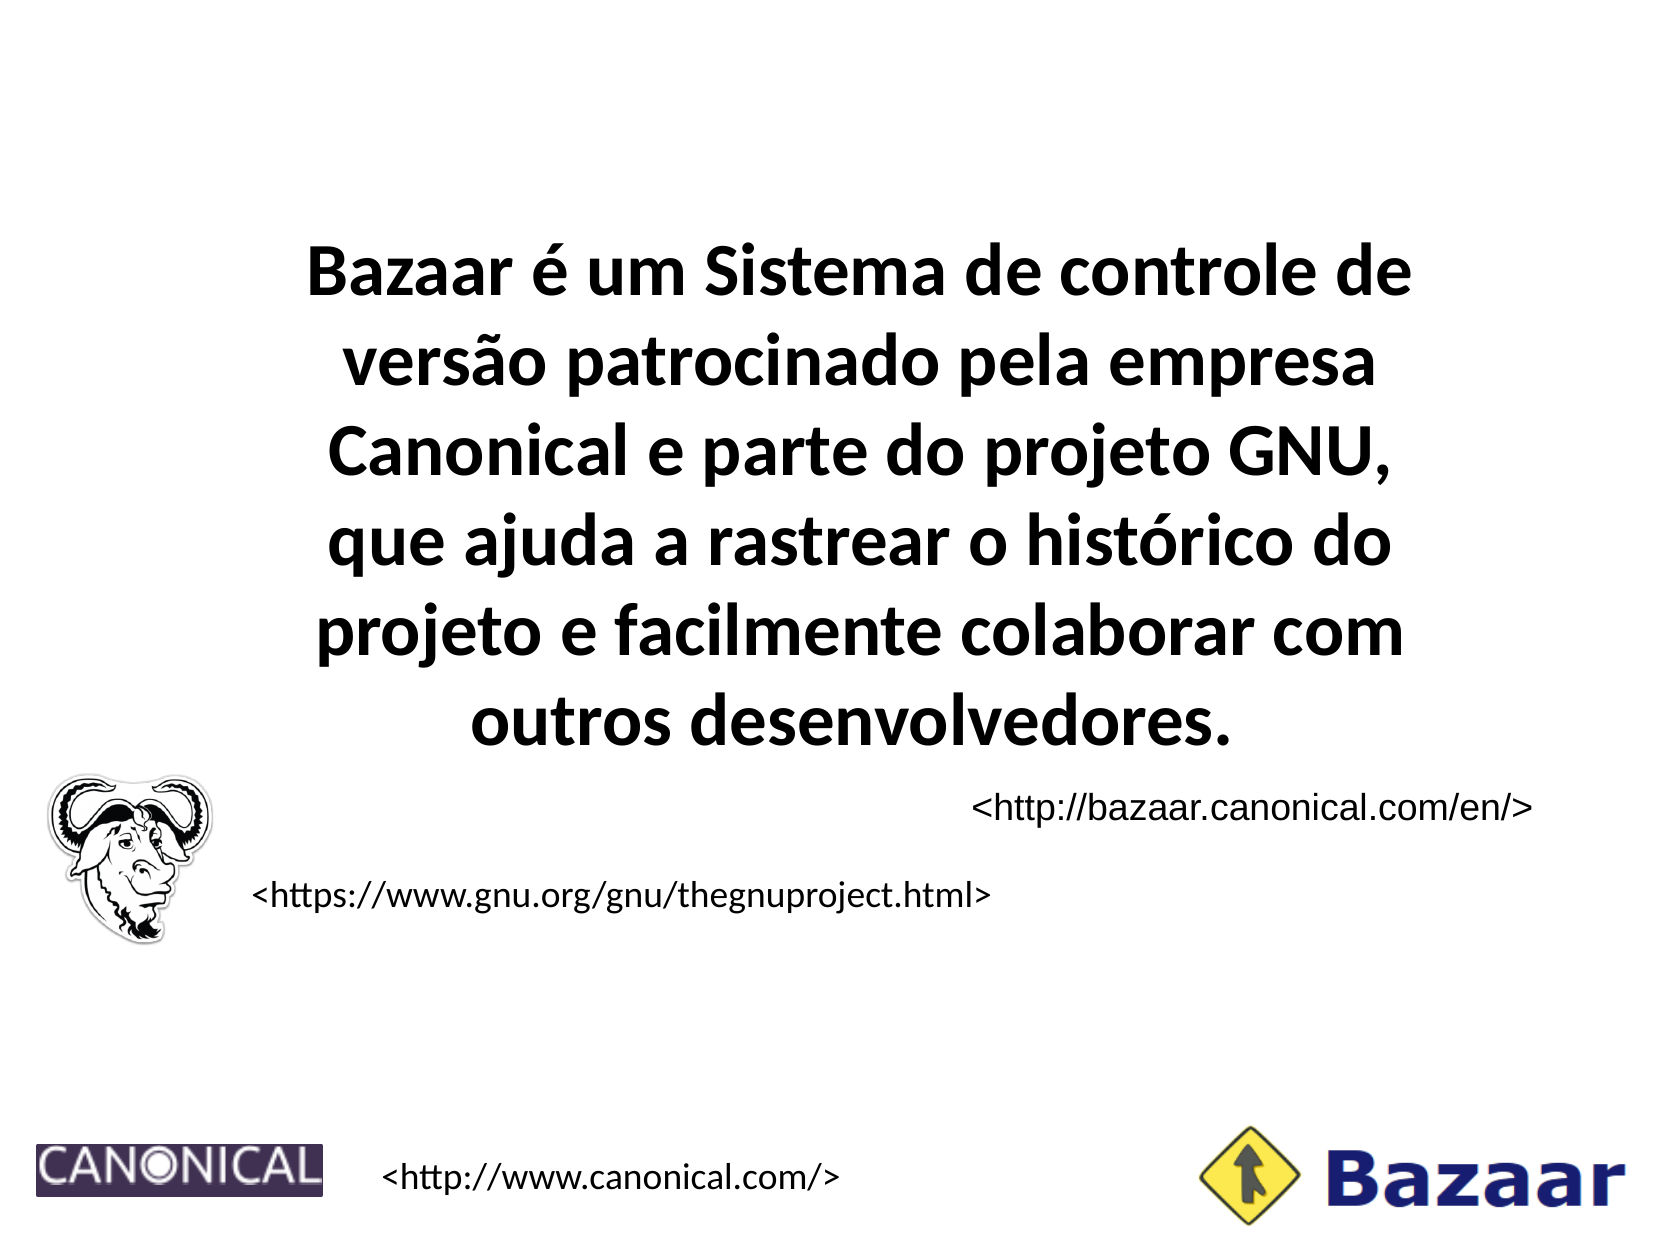

Bazaar é um Sistema de controle de versão patrocinado pela empresa Canonical e parte do projeto GNU, que ajuda a rastrear o histórico do projeto e facilmente colaborar com outros desenvolvedores.
<http://bazaar.canonical.com/en/>
<https://www.gnu.org/gnu/thegnuproject.html>
<http://www.canonical.com/>